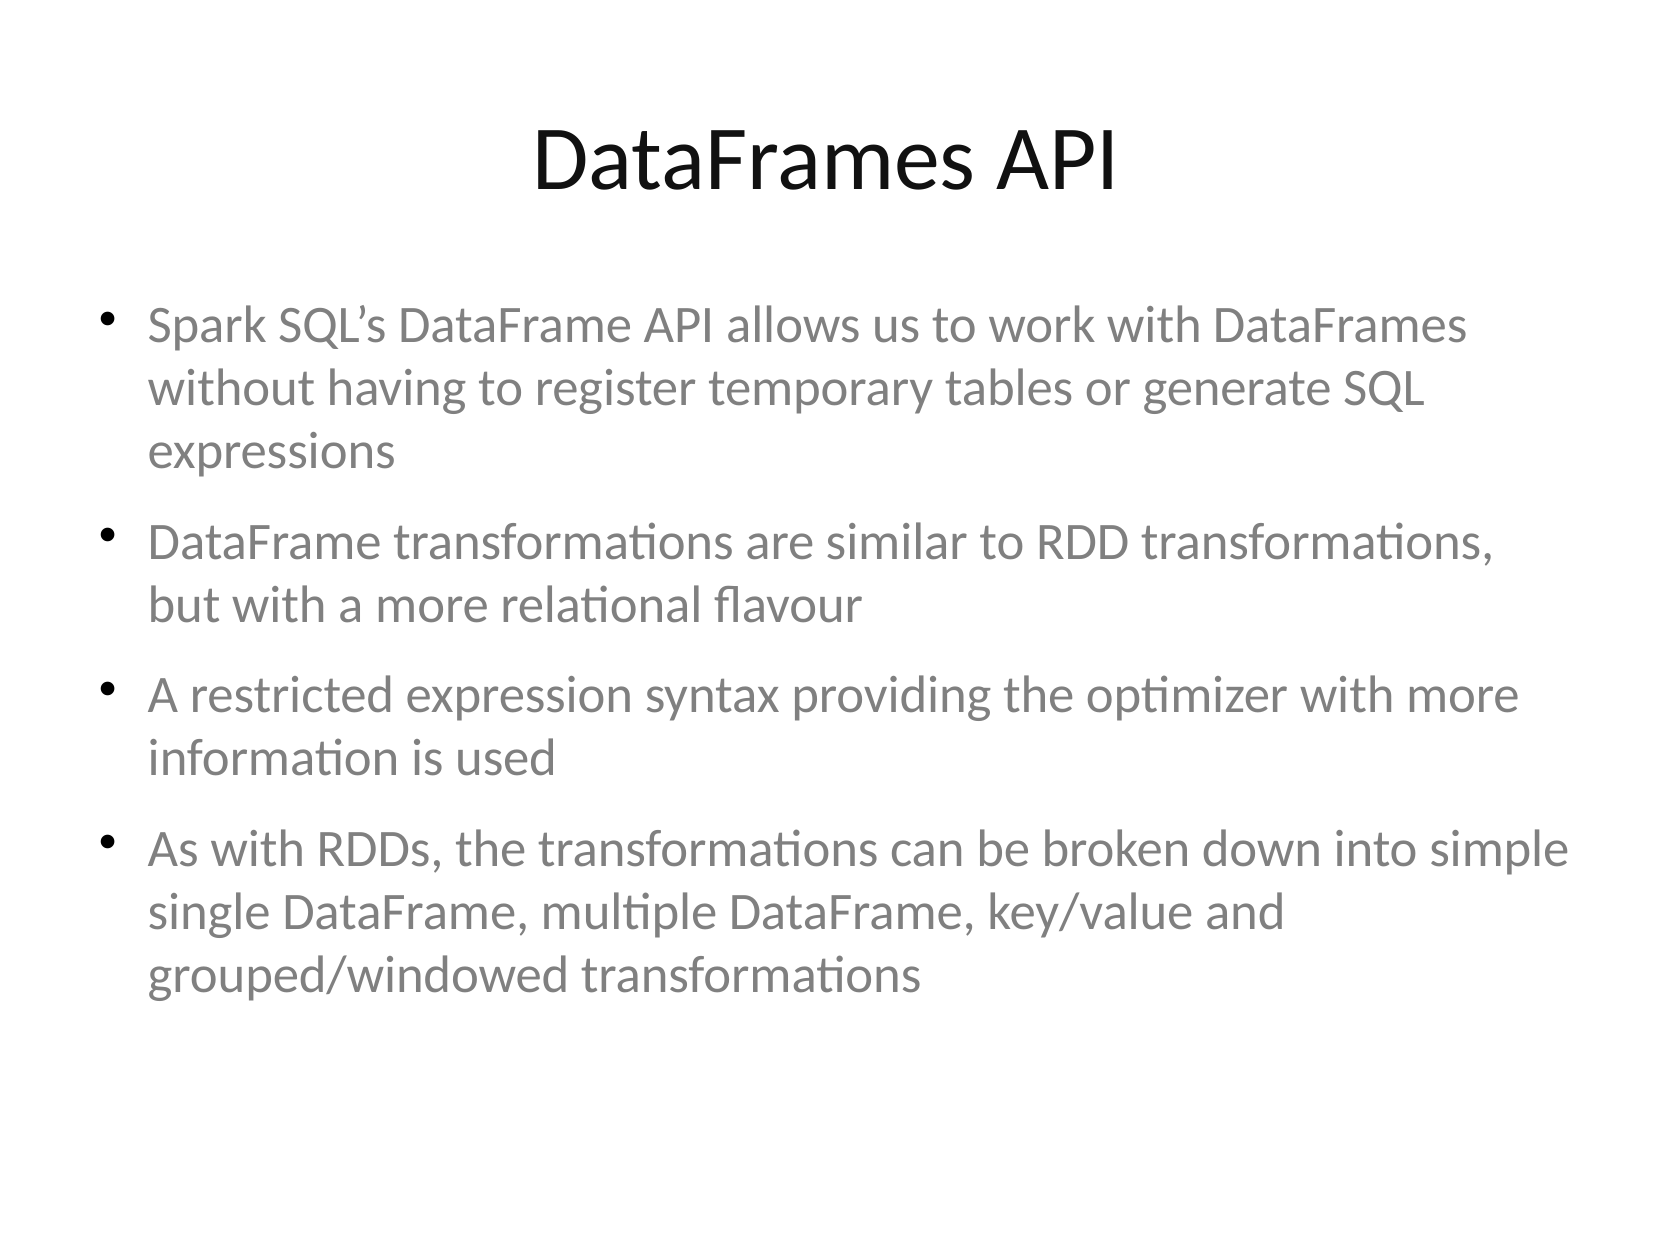

DataFrames API
Spark SQL’s DataFrame API allows us to work with DataFrames without having to register temporary tables or generate SQL expressions
DataFrame transformations are similar to RDD transformations, but with a more relational flavour
A restricted expression syntax providing the optimizer with more information is used
As with RDDs, the transformations can be broken down into simple single DataFrame, multiple DataFrame, key/value and grouped/windowed transformations